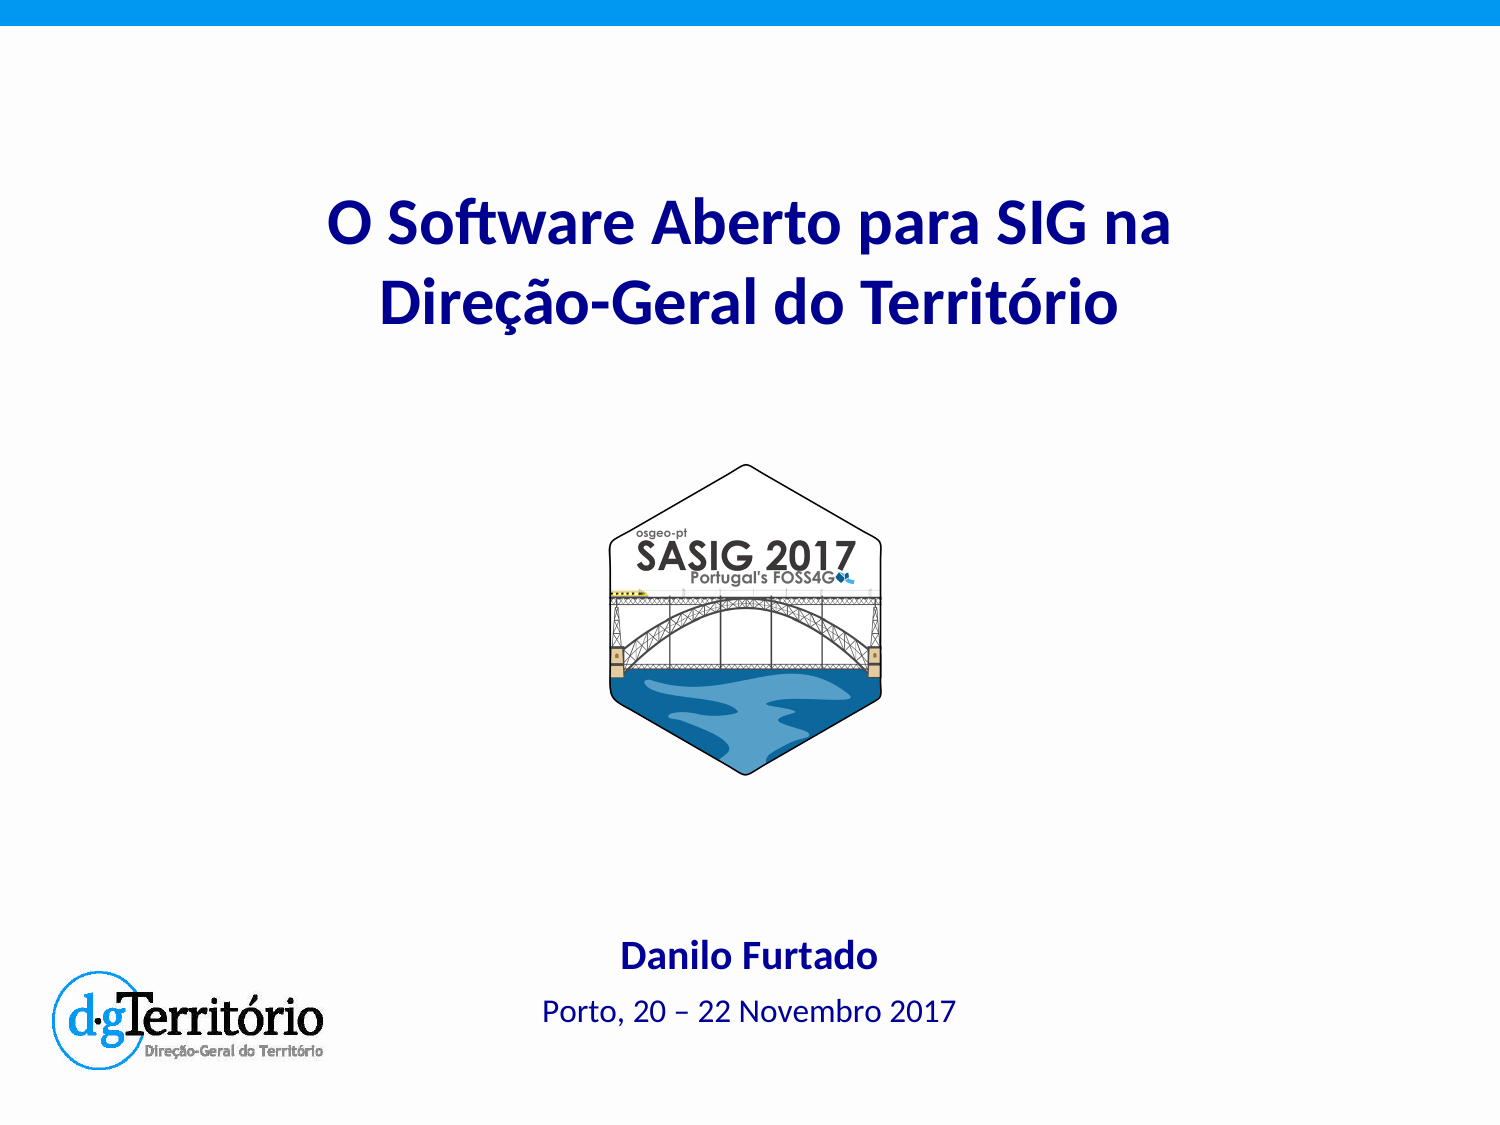

# O Software Aberto para SIG na Direção-Geral do Território
Danilo Furtado
Porto, 20 – 22 Novembro 2017